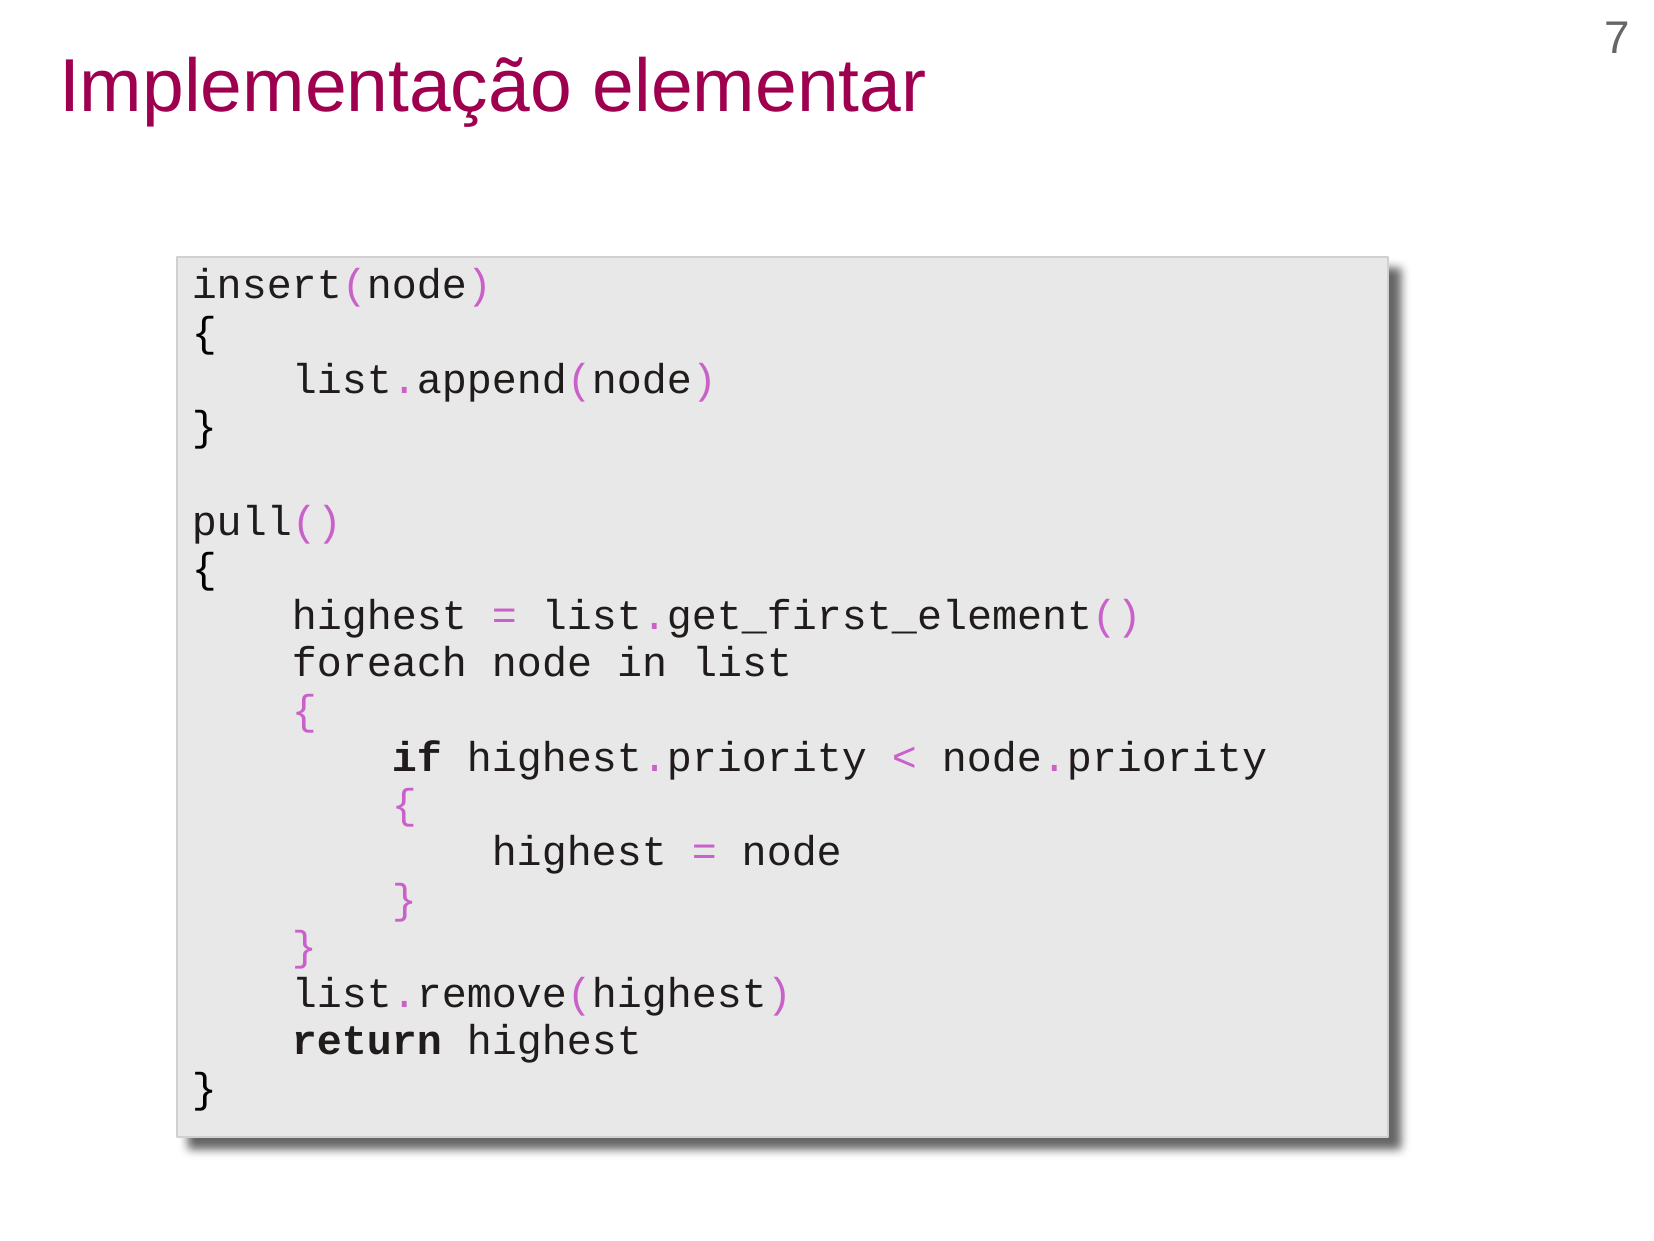

7
# Implementação elementar
insert(node)
{
 list.append(node)
}
pull()
{
 highest = list.get_first_element()
 foreach node in list
 {
 if highest.priority < node.priority
 {
 highest = node
 }
 }
 list.remove(highest)
 return highest
}